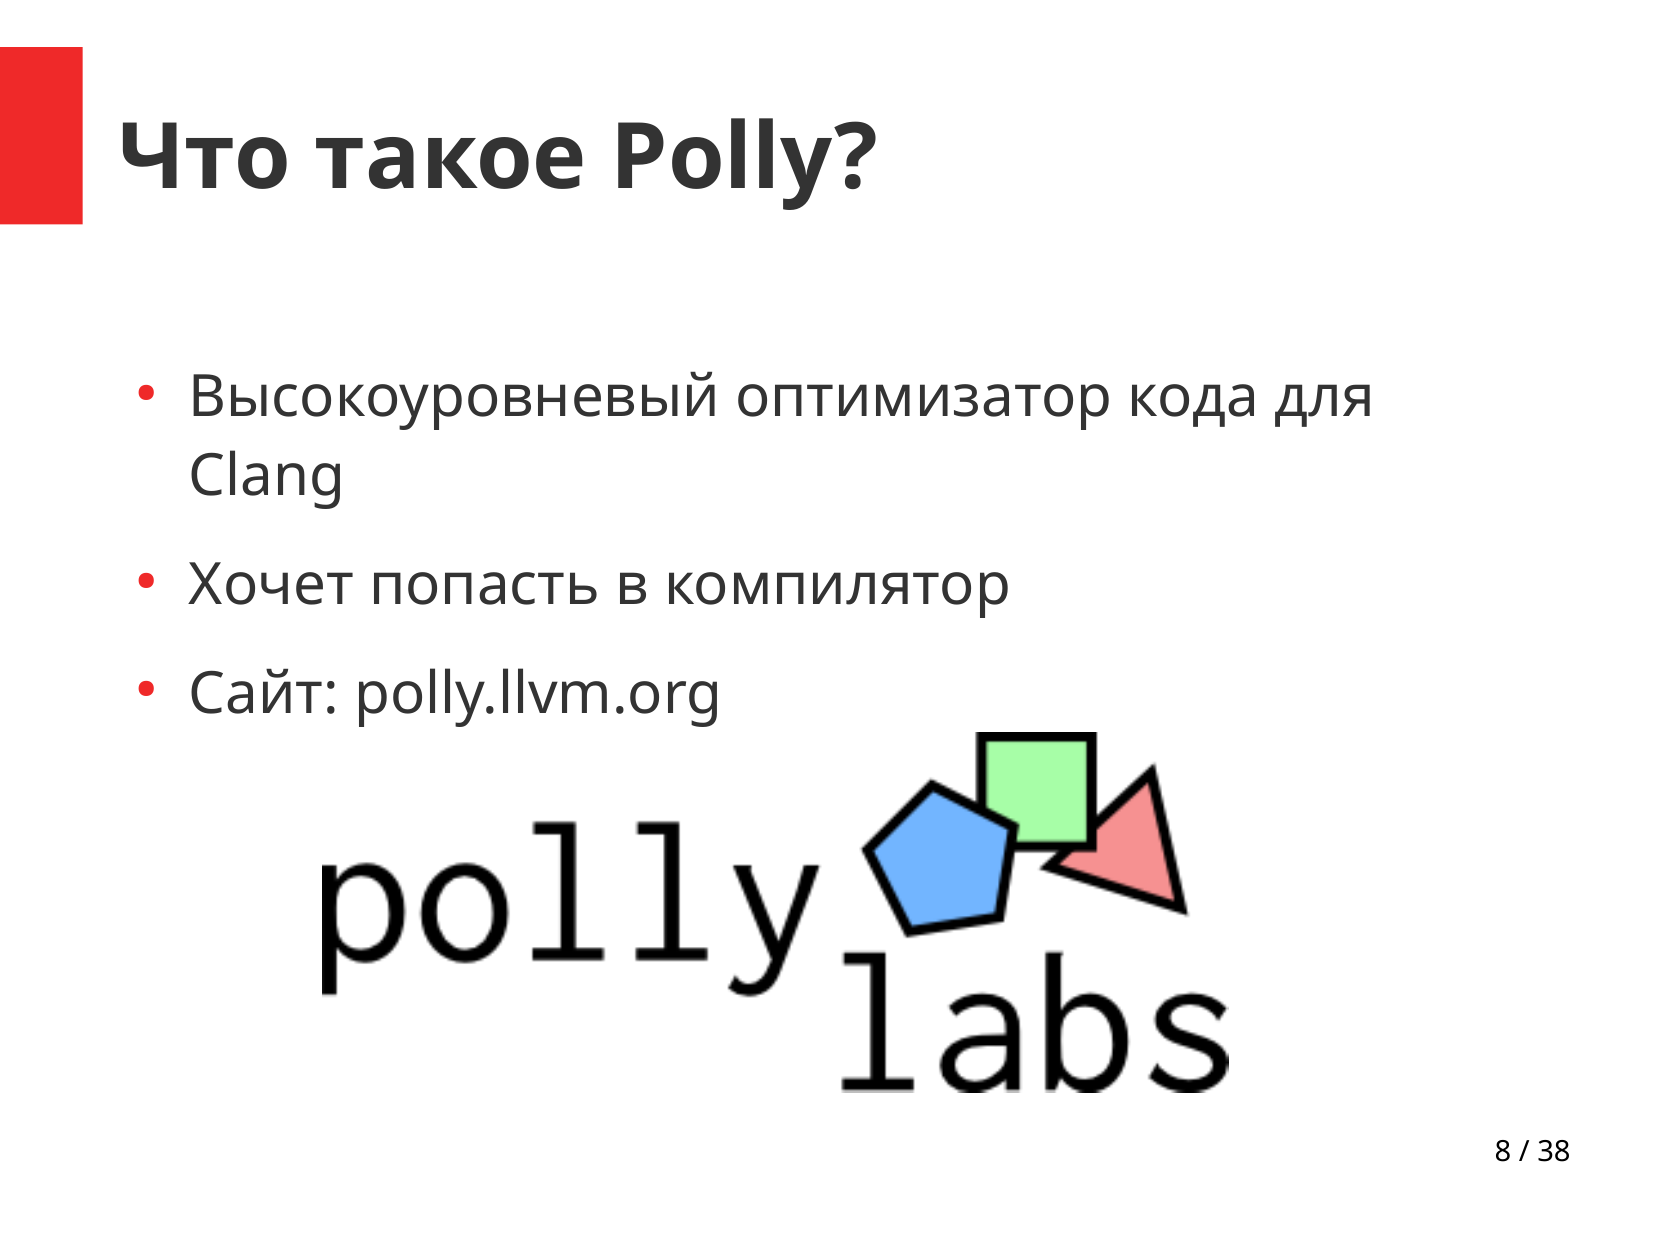

# Что такое Polly?
Высокоуровневый оптимизатор кода для Clang
Хочет попасть в компилятор
Сайт: polly.llvm.org
8